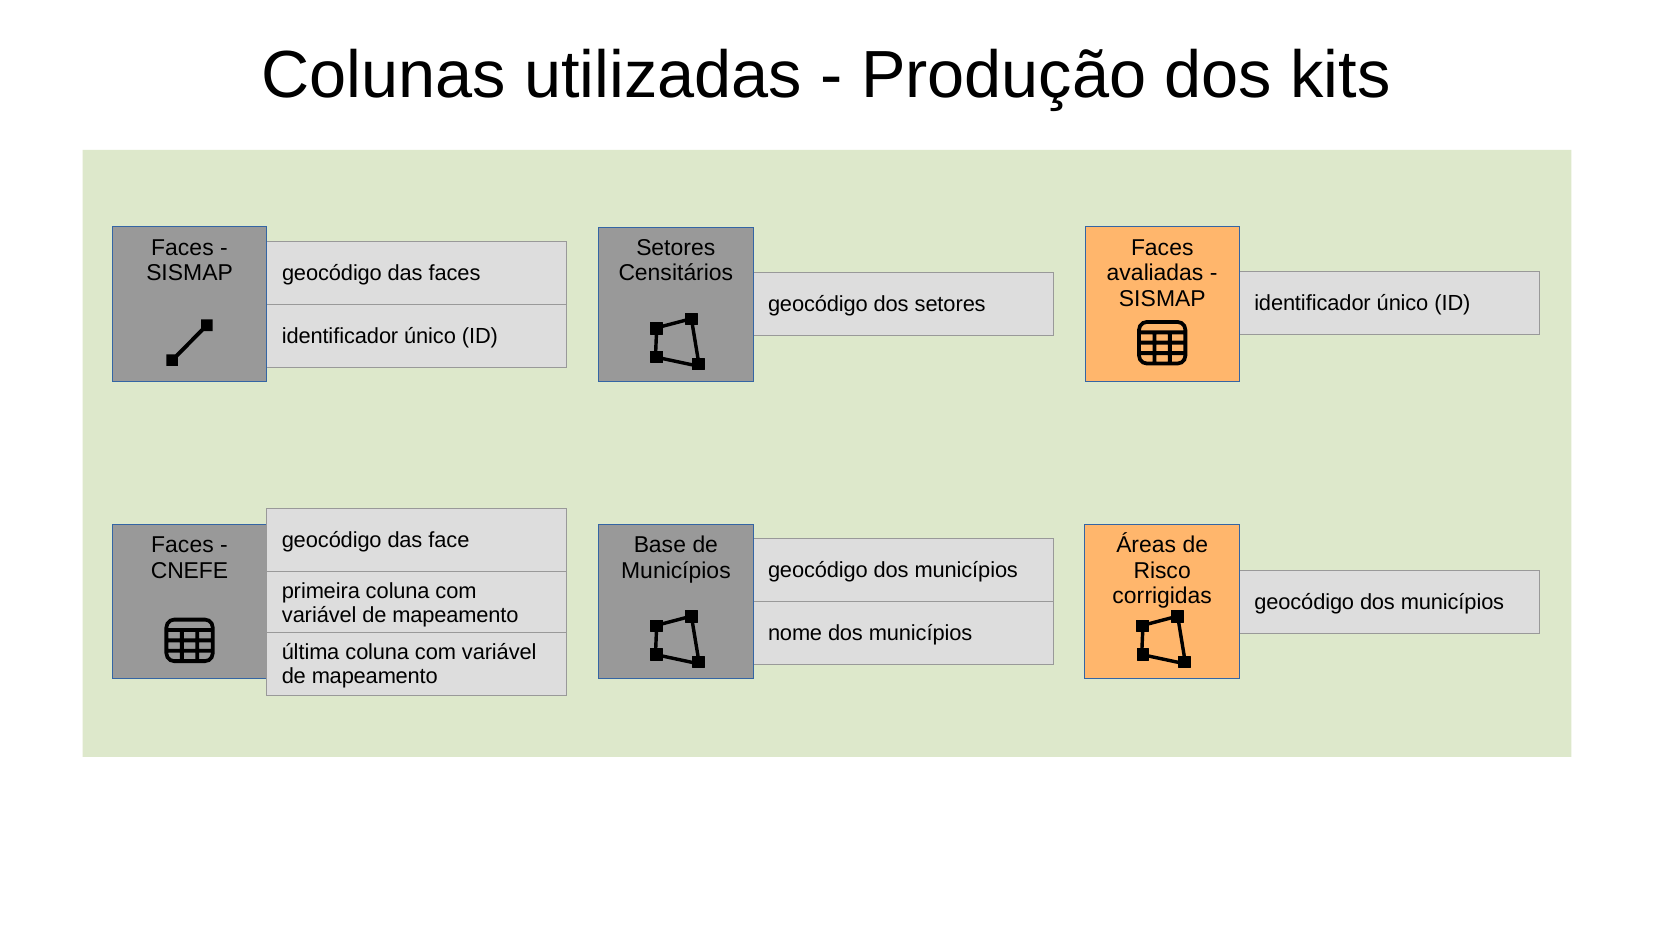

Colunas utilizadas - Produção dos kits
#
Faces - SISMAP
Faces avaliadas - SISMAP
Setores Censitários
geocódigo das faces
identificador único (ID)
identificador único (ID)
geocódigo dos setores
geocódigo das face
primeira coluna com variável de mapeamento
última coluna com variável de mapeamento
Faces - CNEFE
Base de Municípios
Áreas de Risco corrigidas
geocódigo dos municípios
nome dos municípios
geocódigo dos municípios